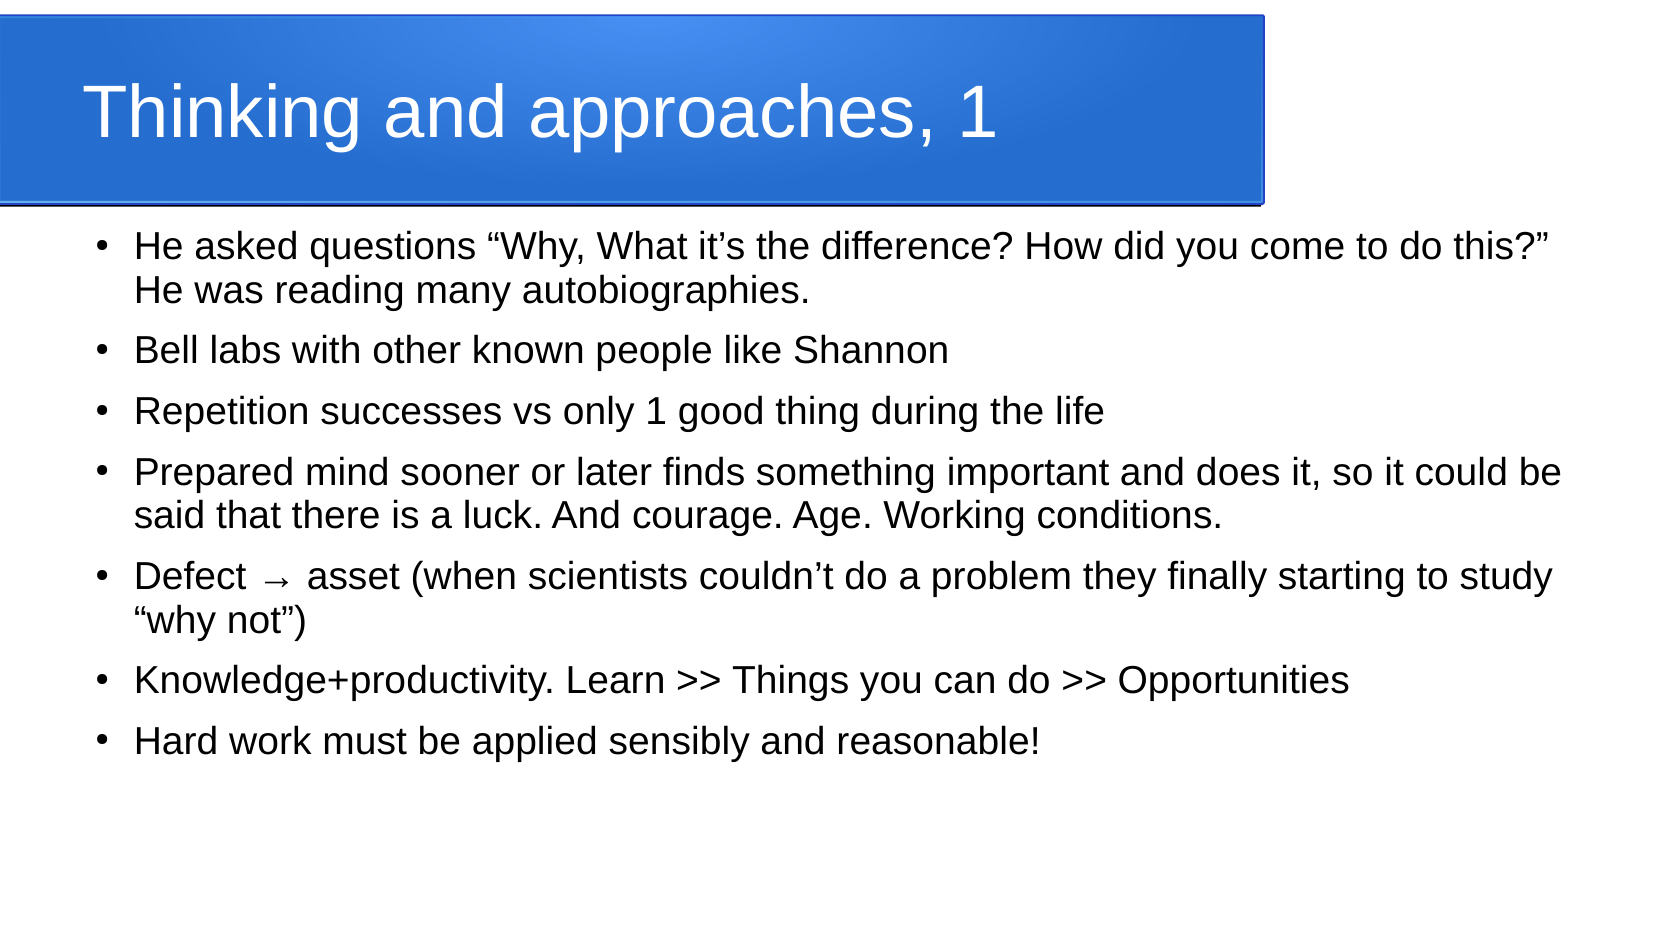

# Thinking and approaches, 1
He asked questions “Why, What it’s the difference? How did you come to do this?” He was reading many autobiographies.
Bell labs with other known people like Shannon
Repetition successes vs only 1 good thing during the life
Prepared mind sooner or later finds something important and does it, so it could be said that there is a luck. And courage. Age. Working conditions.
Defect → asset (when scientists couldn’t do a problem they finally starting to study “why not”)
Knowledge+productivity. Learn >> Things you can do >> Opportunities
Hard work must be applied sensibly and reasonable!